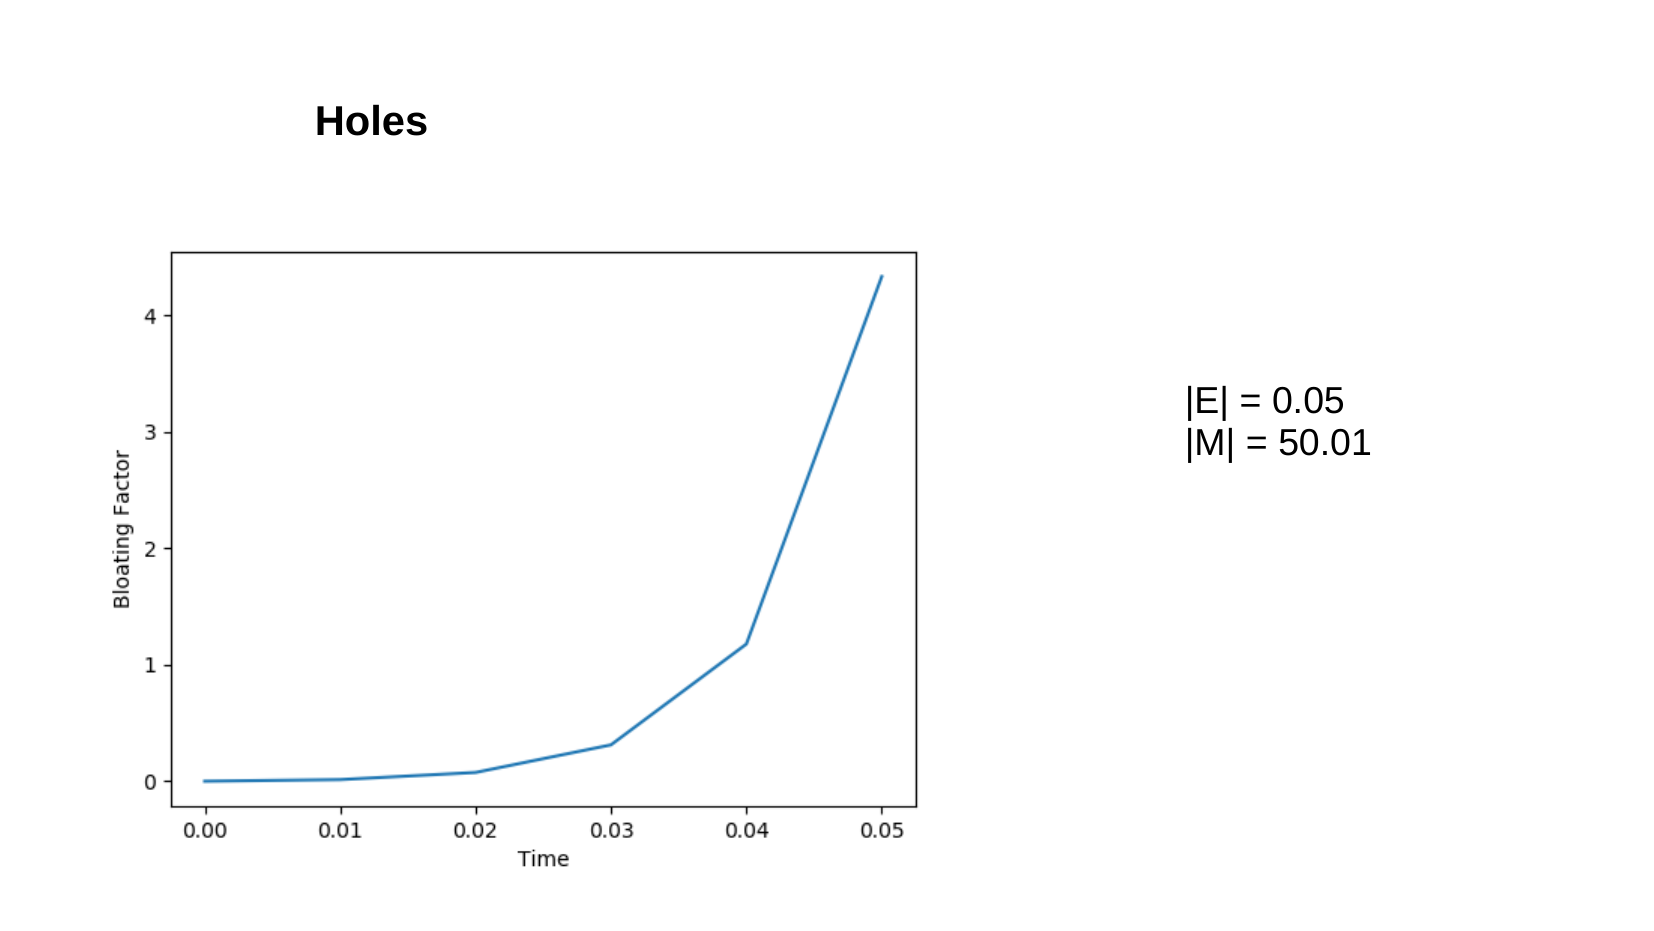

Holes
|E| = 0.05
|M| = 50.01